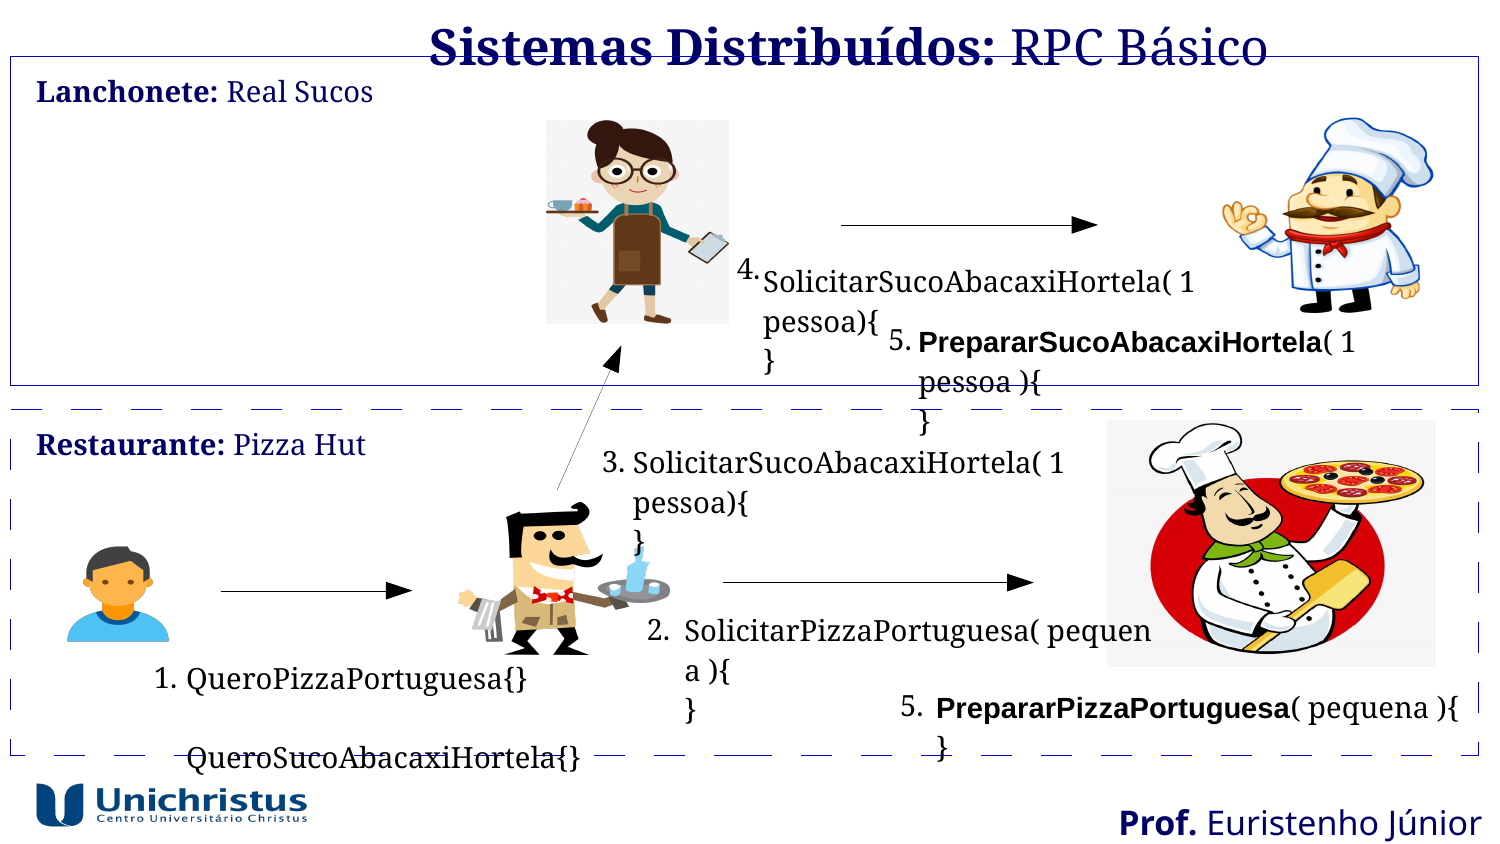

Sistemas Distribuídos: RPC Básico
Lanchonete: Real Sucos
4.
SolicitarSucoAbacaxiHortela( 1 pessoa){
}
5.
PrepararSucoAbacaxiHortela( 1 pessoa ){
}
Restaurante: Pizza Hut
3.
SolicitarSucoAbacaxiHortela( 1 pessoa){
}
2.
SolicitarPizzaPortuguesa( pequena ){
}
1.
QueroPizzaPortuguesa{}
QueroSucoAbacaxiHortela{}
5.
PrepararPizzaPortuguesa( pequena ){
}
Prof. Euristenho Júnior